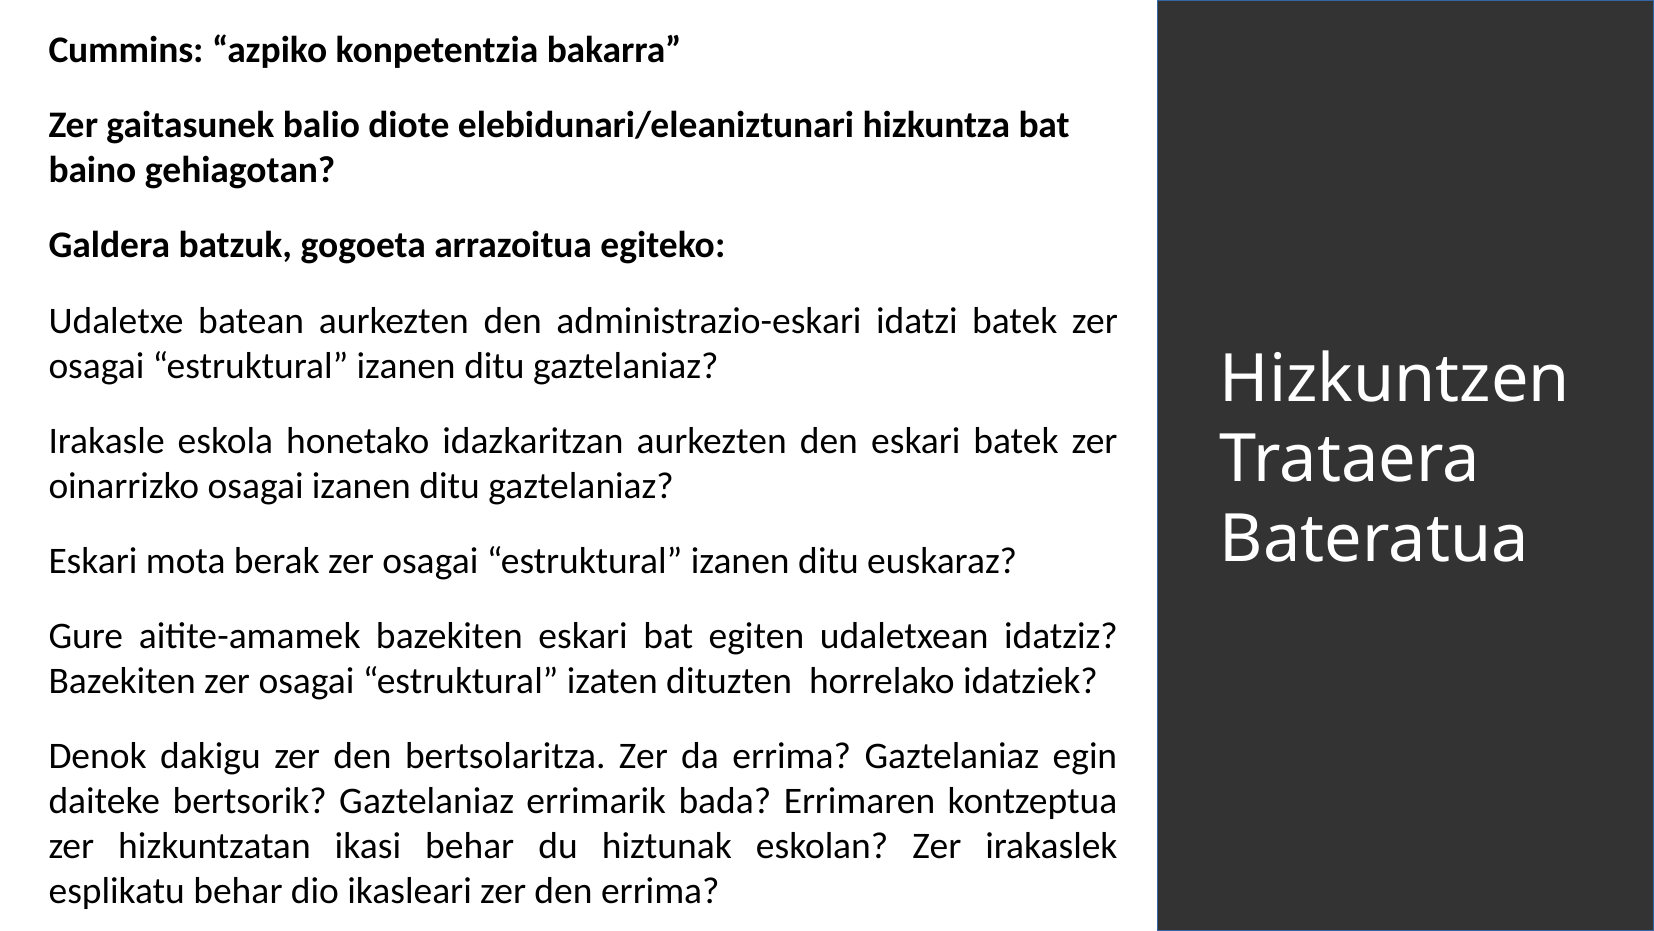

# Cummins: “azpiko konpetentzia bakarra”
Zer gaitasunek balio diote elebidunari/eleaniztunari hizkuntza bat baino gehiagotan?
Galdera batzuk, gogoeta arrazoitua egiteko:
Udaletxe batean aurkezten den administrazio-eskari idatzi batek zer osagai “estruktural” izanen ditu gaztelaniaz?
Irakasle eskola honetako idazkaritzan aurkezten den eskari batek zer oinarrizko osagai izanen ditu gaztelaniaz?
Eskari mota berak zer osagai “estruktural” izanen ditu euskaraz?
Gure aitite-amamek bazekiten eskari bat egiten udaletxean idatziz? Bazekiten zer osagai “estruktural” izaten dituzten horrelako idatziek?
Denok dakigu zer den bertsolaritza. Zer da errima? Gaztelaniaz egin daiteke bertsorik? Gaztelaniaz errimarik bada? Errimaren kontzeptua zer hizkuntzatan ikasi behar du hiztunak eskolan? Zer irakaslek esplikatu behar dio ikasleari zer den errima?
Hizkuntzen
Trataera
Bateratua